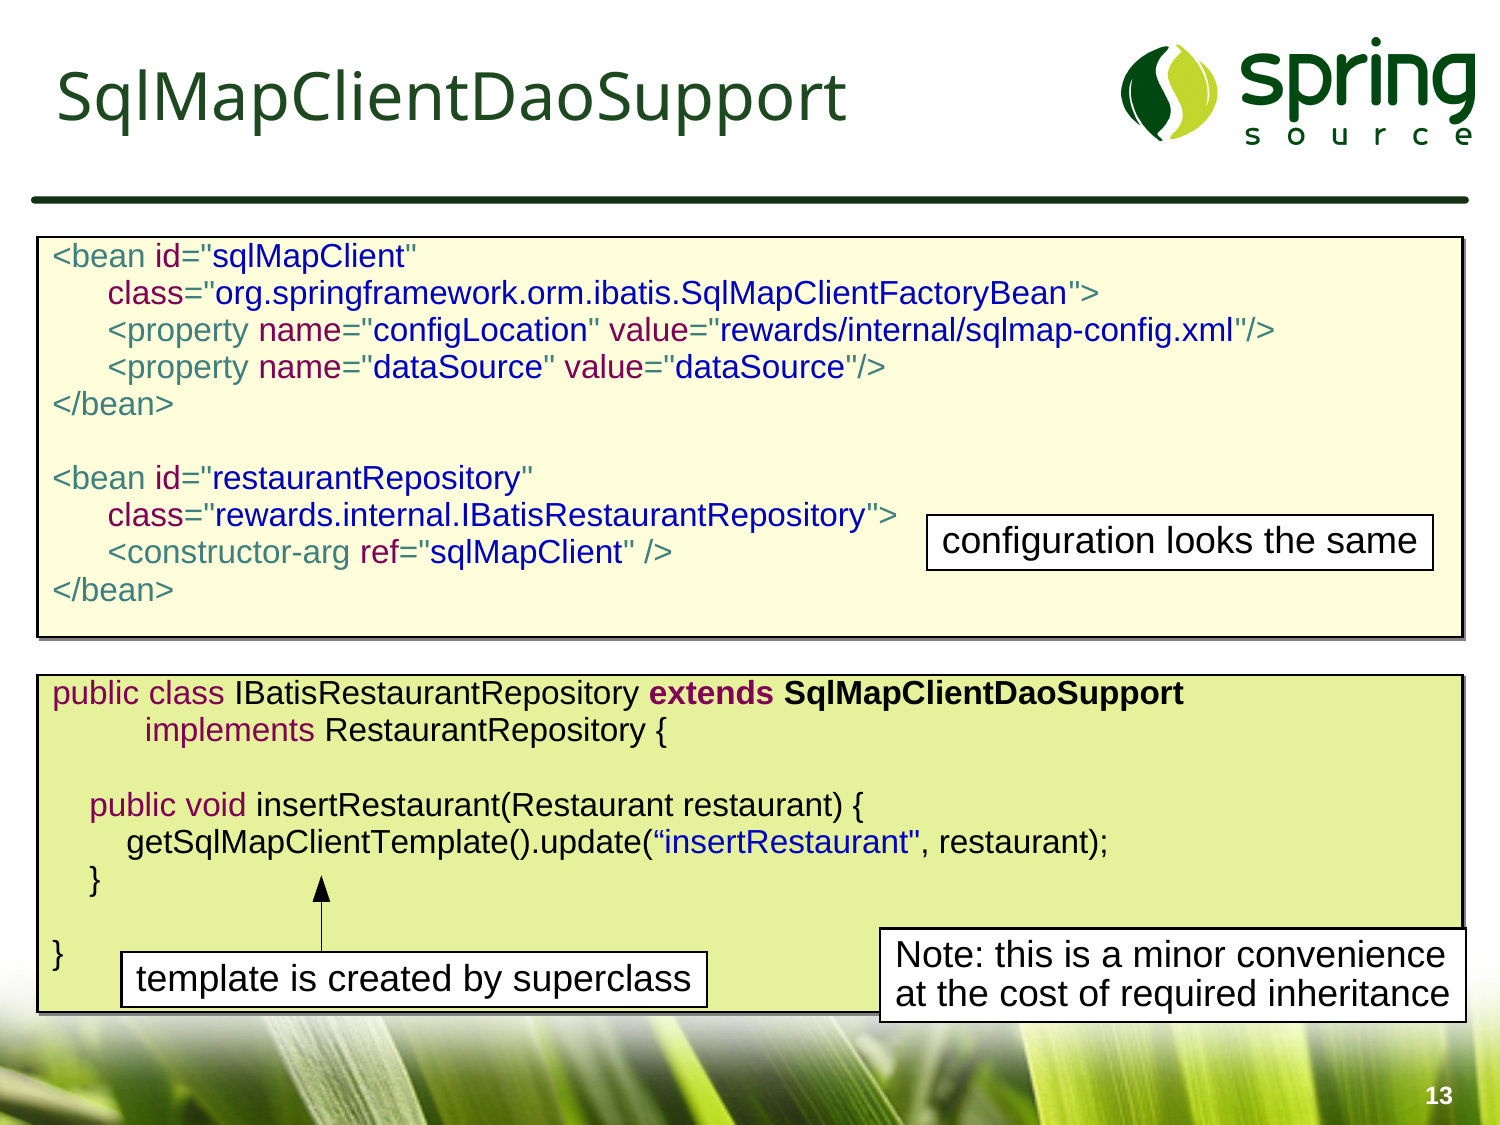

# SqlMapClientDaoSupport
<bean id="sqlMapClient"
 class="org.springframework.orm.ibatis.SqlMapClientFactoryBean">
 <property name="configLocation" value="rewards/internal/sqlmap-config.xml"/>
 <property name="dataSource" value="dataSource"/>
</bean>
<bean id="restaurantRepository"
 class="rewards.internal.IBatisRestaurantRepository">
 <constructor-arg ref="sqlMapClient" />
</bean>
configuration looks the same
public class IBatisRestaurantRepository extends SqlMapClientDaoSupport
 implements RestaurantRepository {
 public void insertRestaurant(Restaurant restaurant) {
 getSqlMapClientTemplate().update(“insertRestaurant", restaurant);
 }
}
Note: this is a minor convenience
at the cost of required inheritance
template is created by superclass